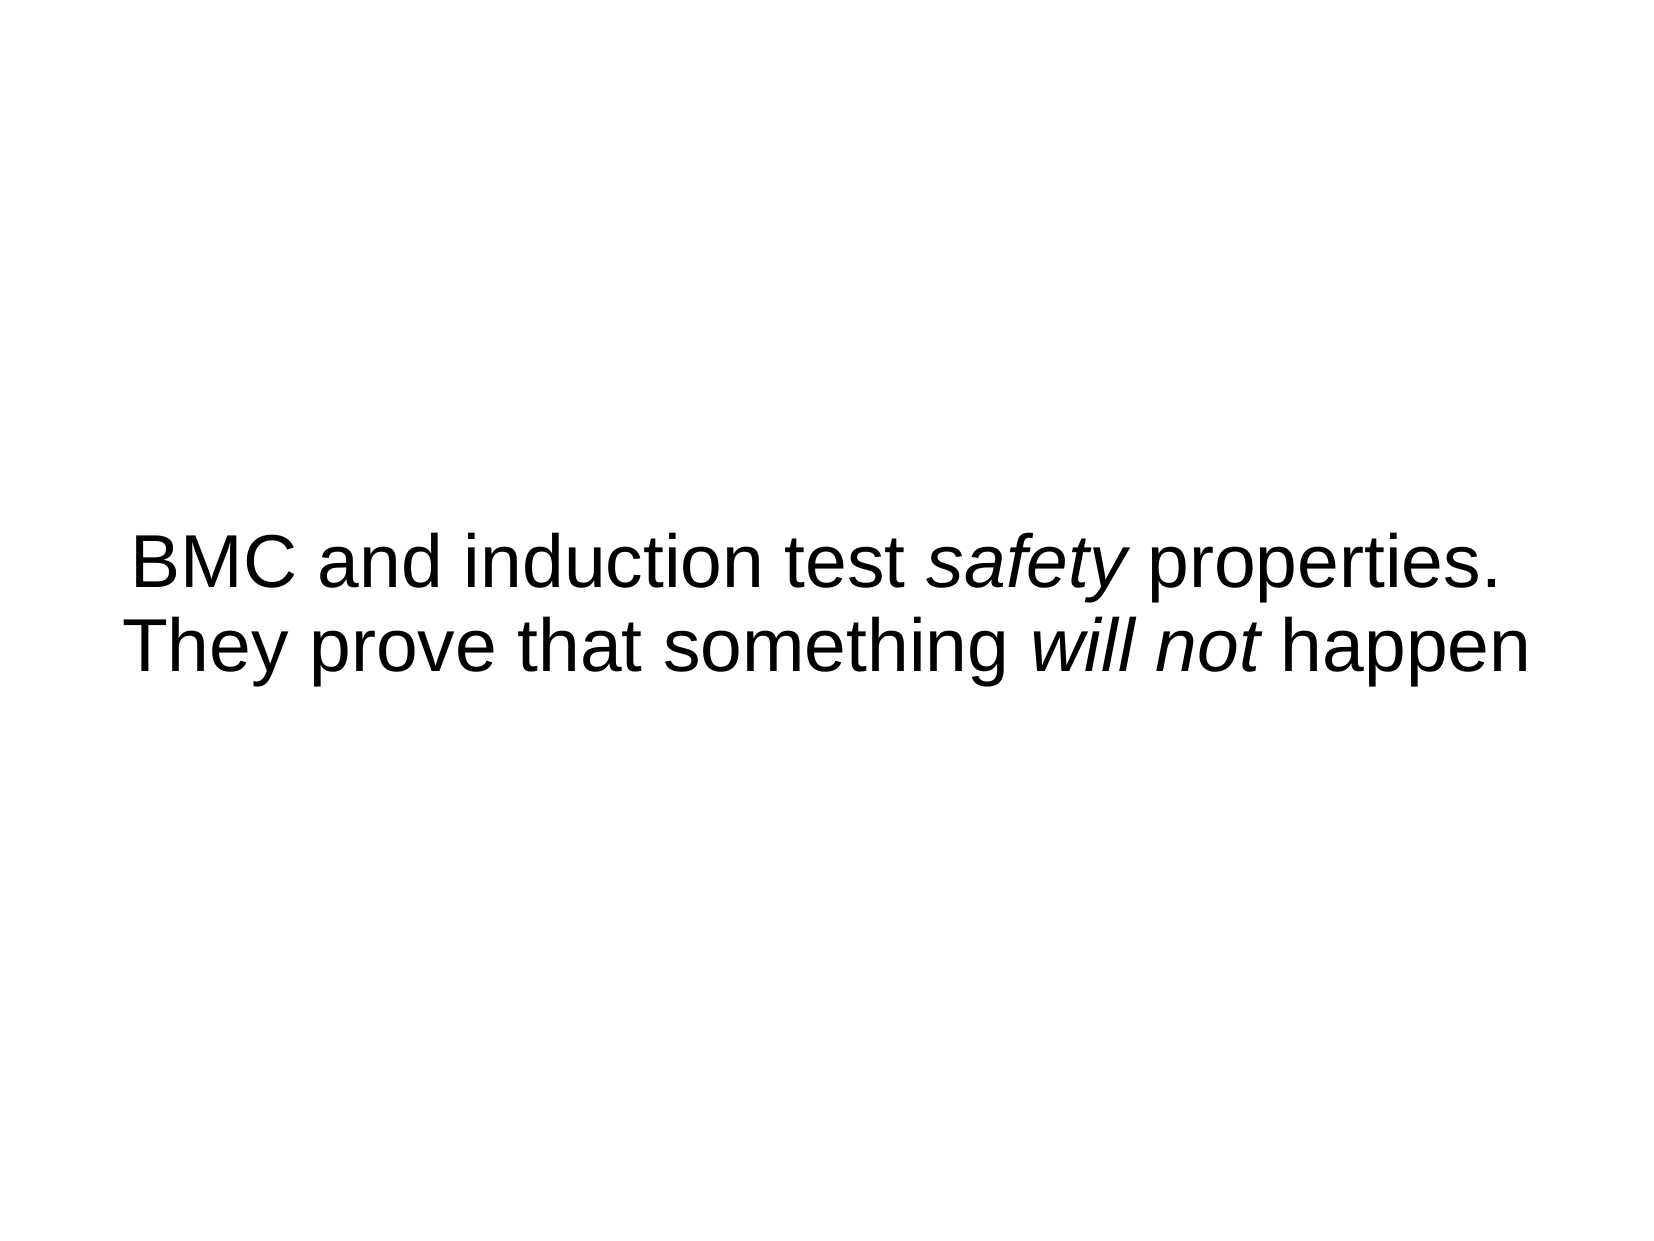

# BMC and induction test safety properties.
They prove that something will not happen